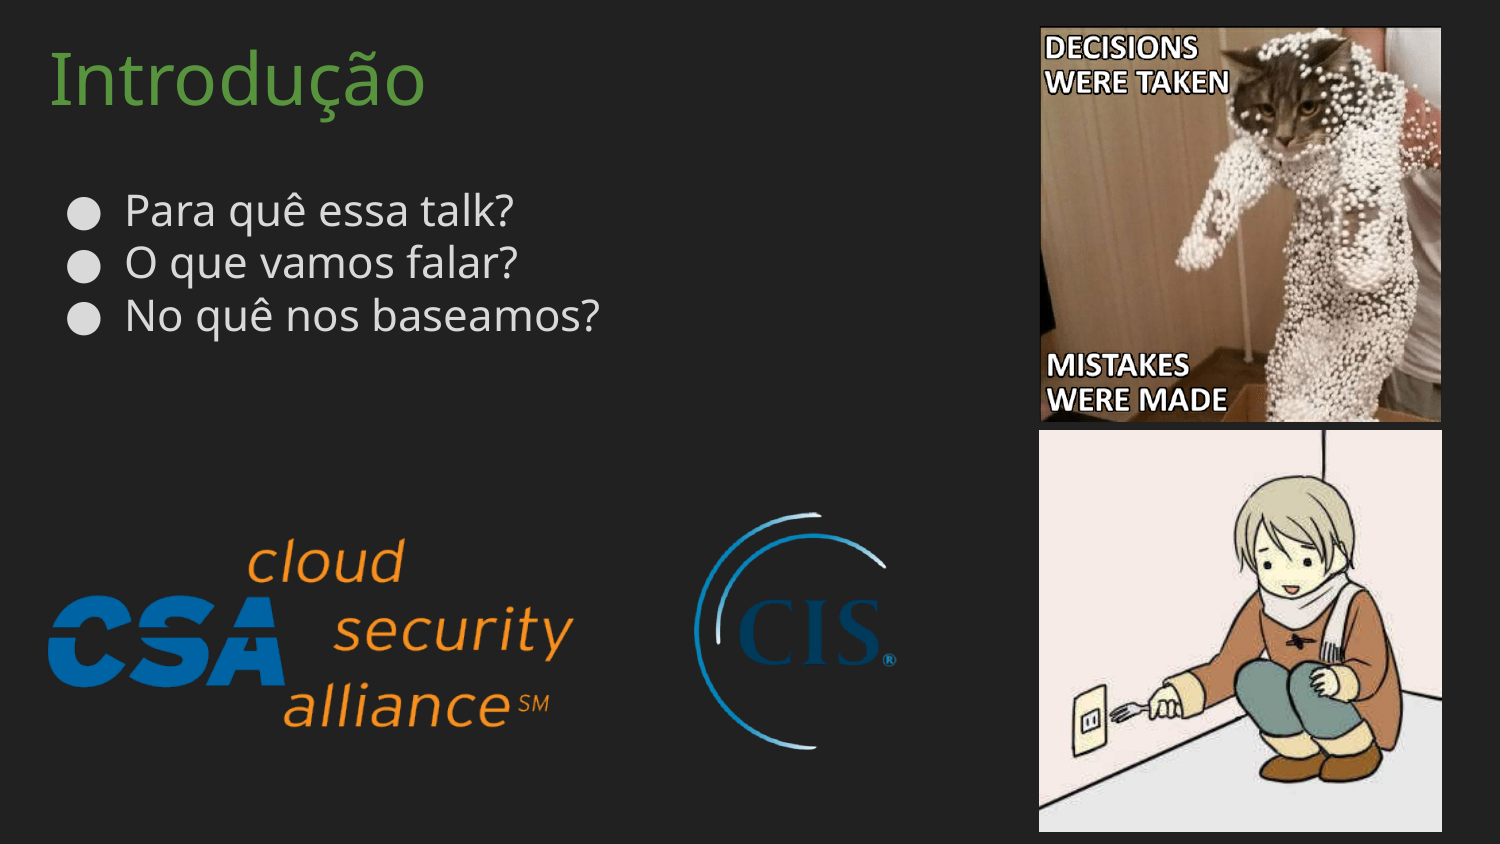

# Introdução
Para quê essa talk?
O que vamos falar?
No quê nos baseamos?